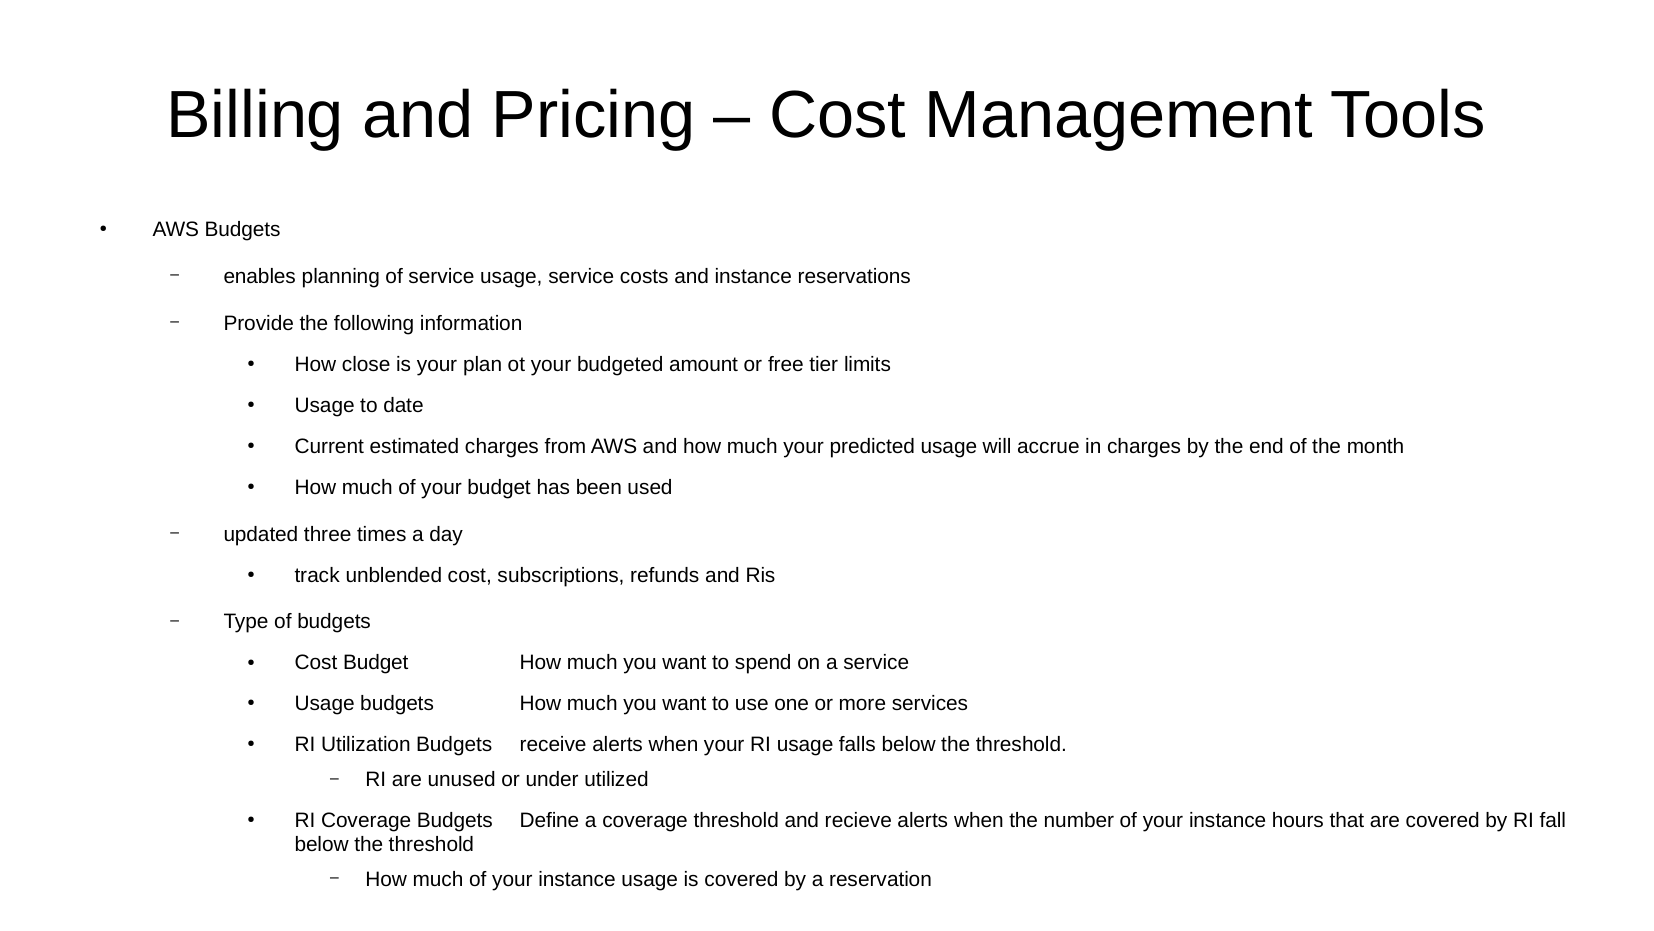

# Billing and Pricing – Cost Management Tools
AWS Budgets
enables planning of service usage, service costs and instance reservations
Provide the following information
How close is your plan ot your budgeted amount or free tier limits
Usage to date
Current estimated charges from AWS and how much your predicted usage will accrue in charges by the end of the month
How much of your budget has been used
updated three times a day
track unblended cost, subscriptions, refunds and Ris
Type of budgets
Cost Budget 		How much you want to spend on a service
Usage budgets		How much you want to use one or more services
RI Utilization Budgets	receive alerts when your RI usage falls below the threshold.
RI are unused or under utilized
RI Coverage Budgets	Define a coverage threshold and recieve alerts when the number of your instance hours that are covered by RI fall below the threshold
How much of your instance usage is covered by a reservation